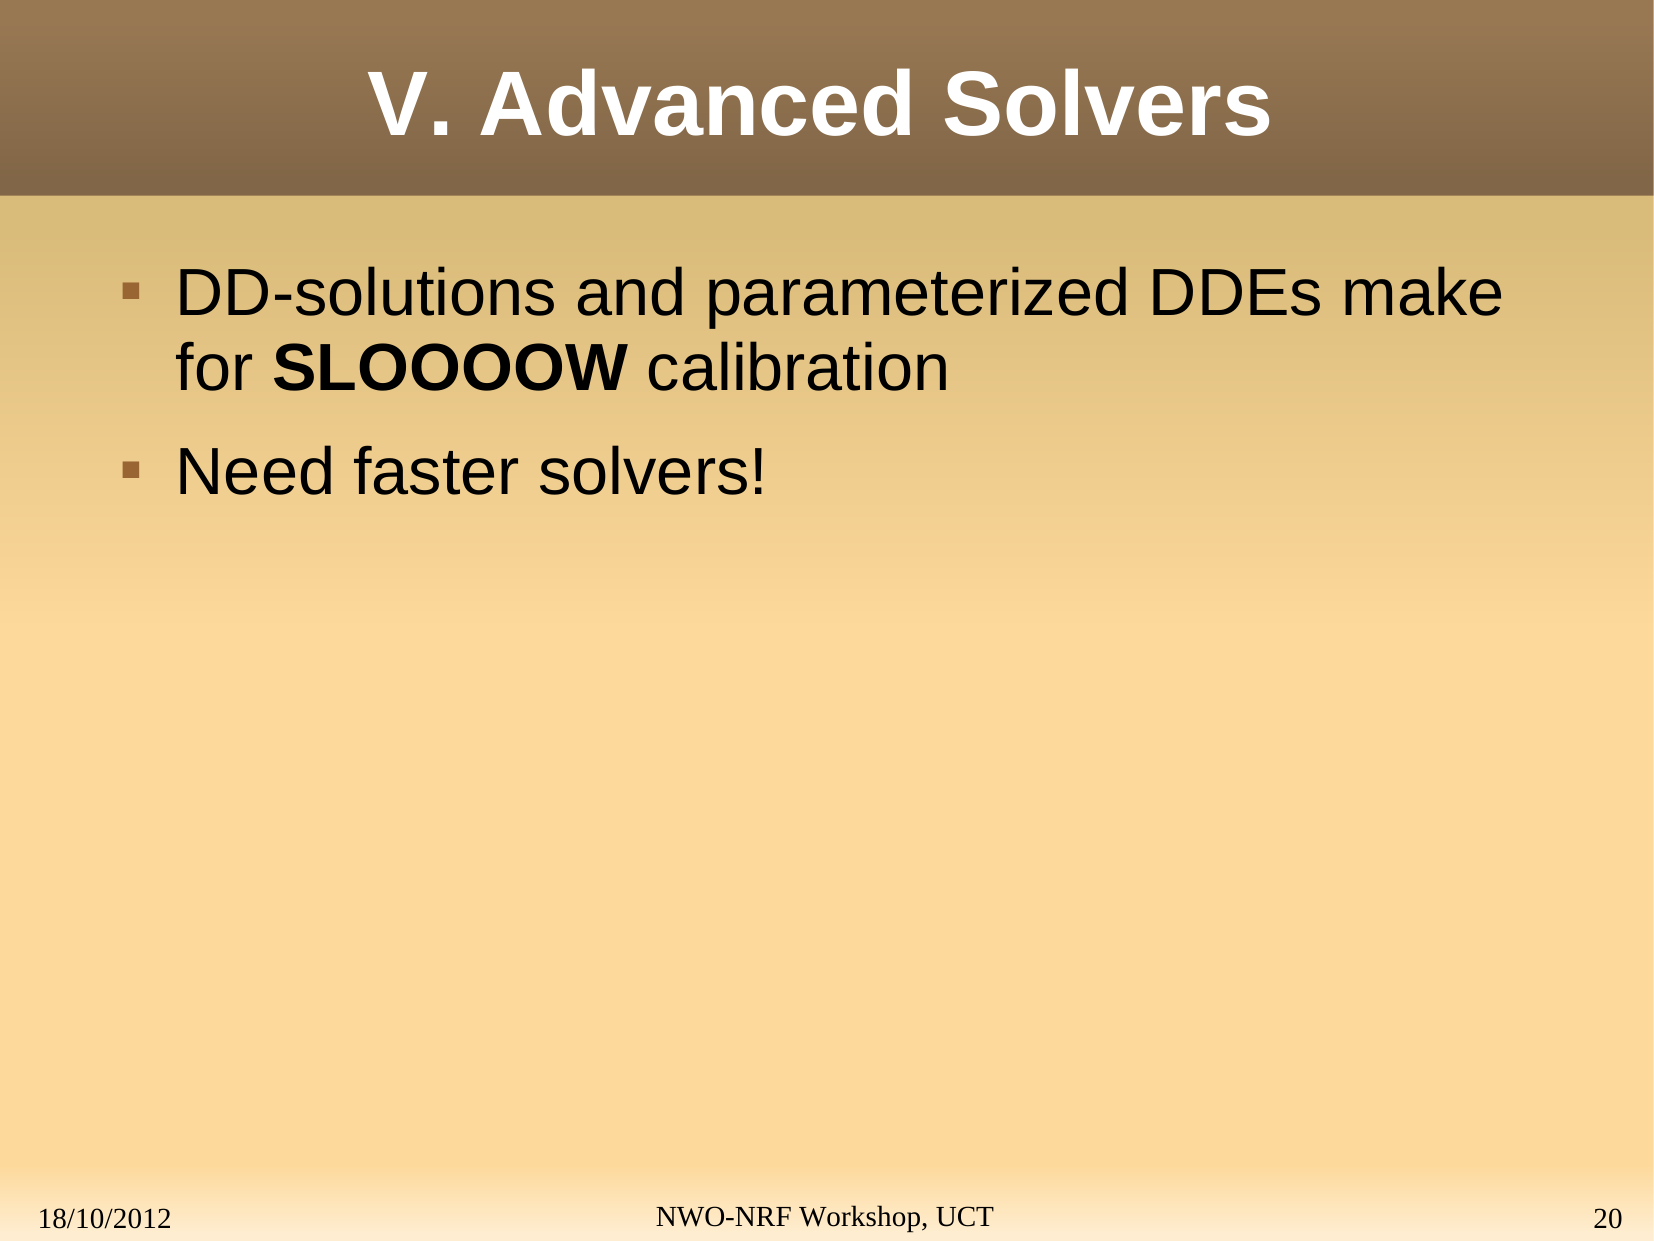

# V. Advanced Solvers
DD-solutions and parameterized DDEs make for SLOOOOW calibration
Need faster solvers!
NWO-NRF Workshop, UCT
18/10/2012
20